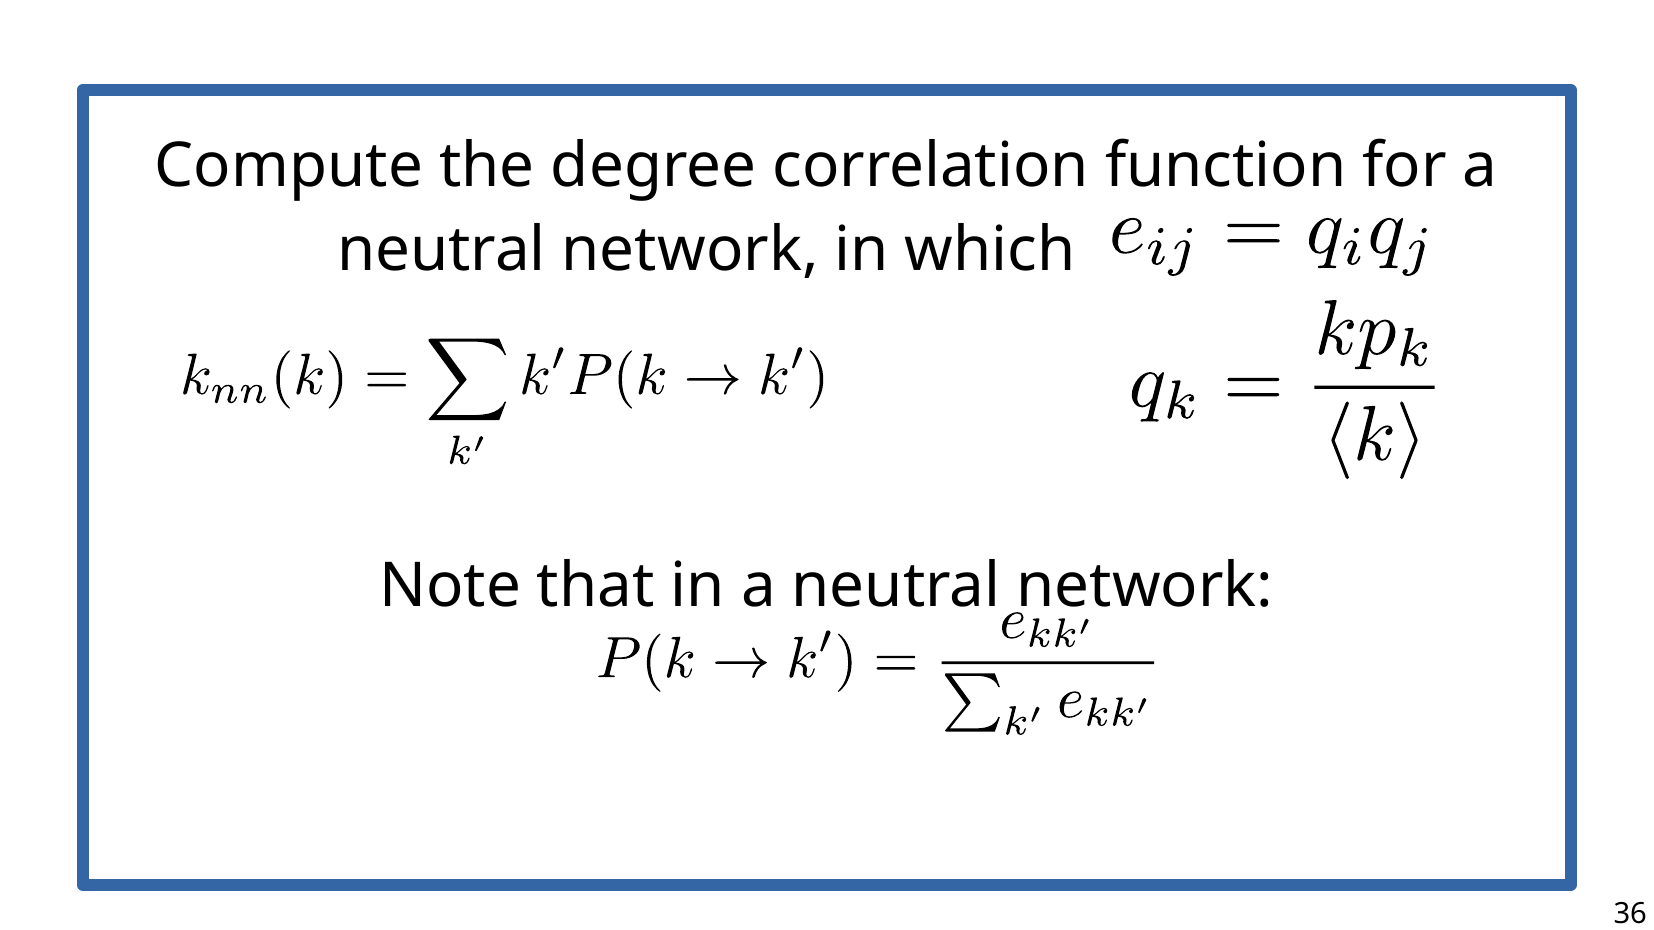

# Compute the degree correlation function for a neutral network, in which
Note that in a neutral network:
36